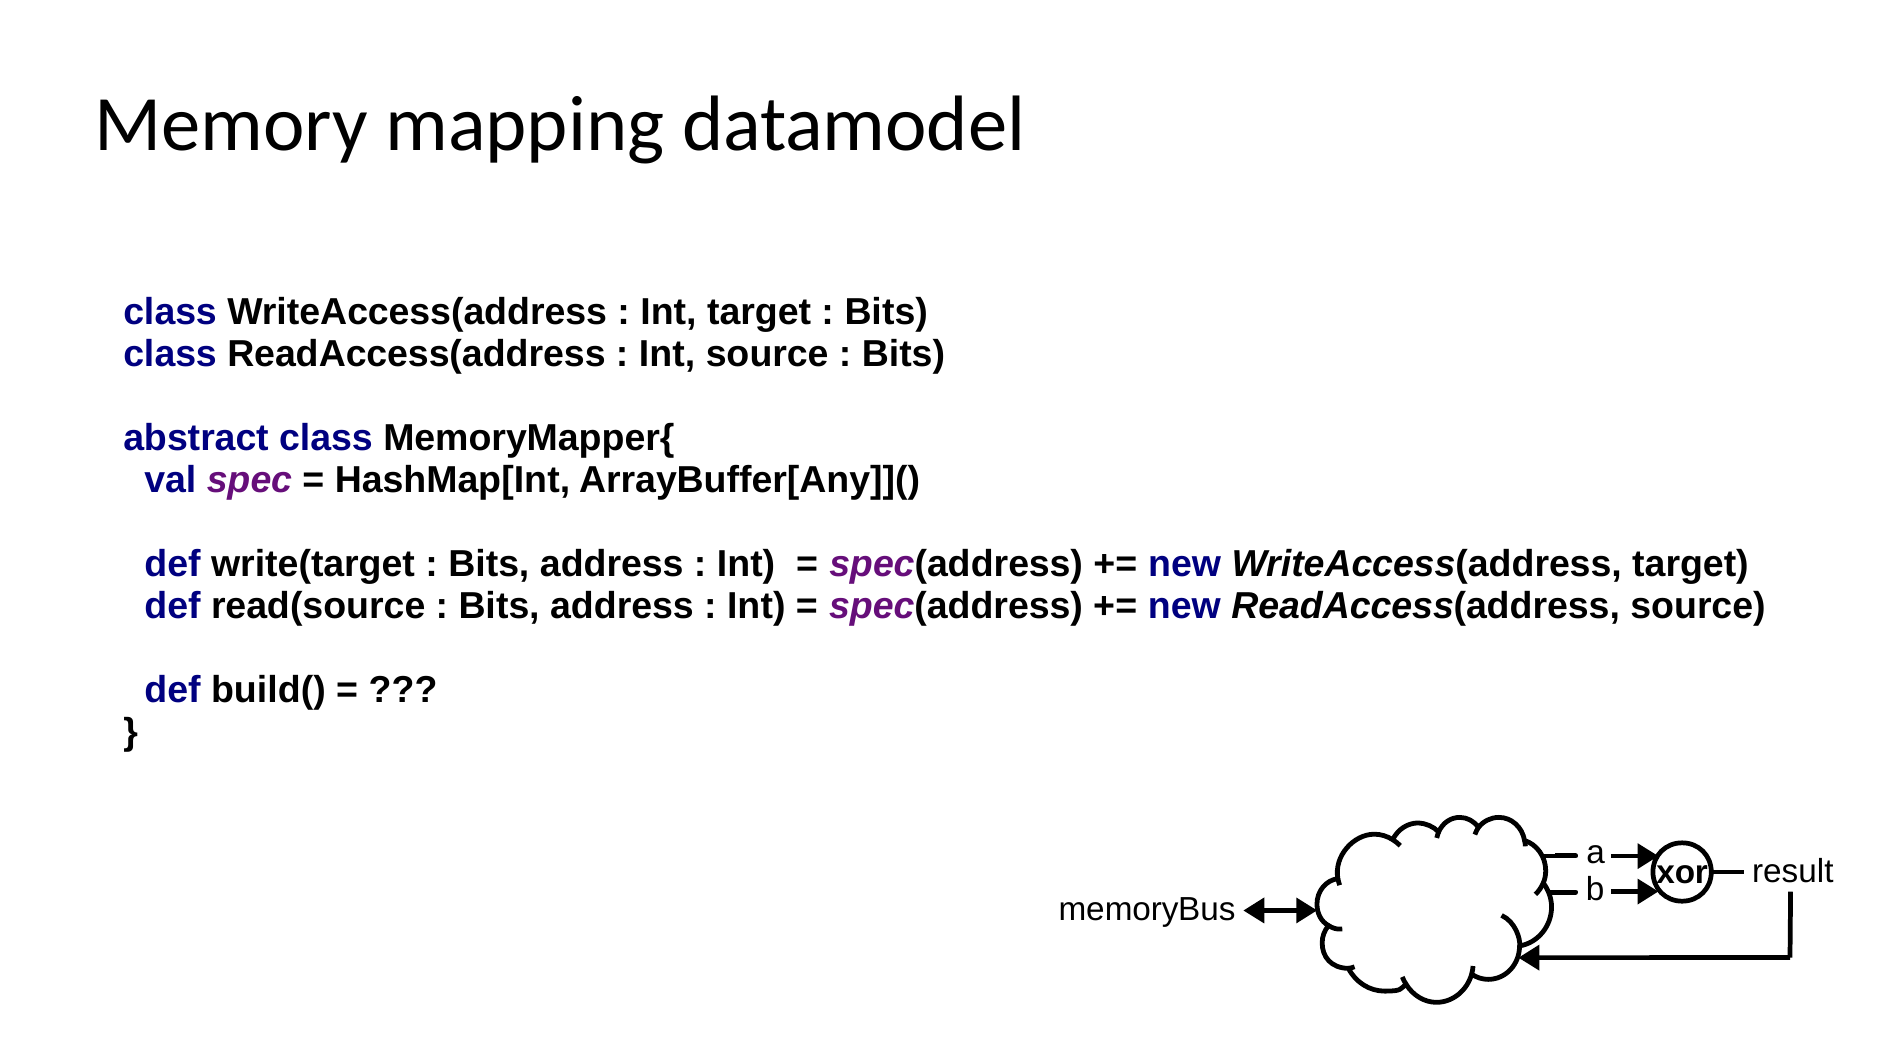

# Memory mapping datamodel
class WriteAccess(address : Int, target : Bits)
class ReadAccess(address : Int, source : Bits)
abstract class MemoryMapper{
 val spec = HashMap[Int, ArrayBuffer[Any]]()
 def write(target : Bits, address : Int) = spec(address) += new WriteAccess(address, target)
 def read(source : Bits, address : Int) = spec(address) += new ReadAccess(address, source)
 def build() = ???
}